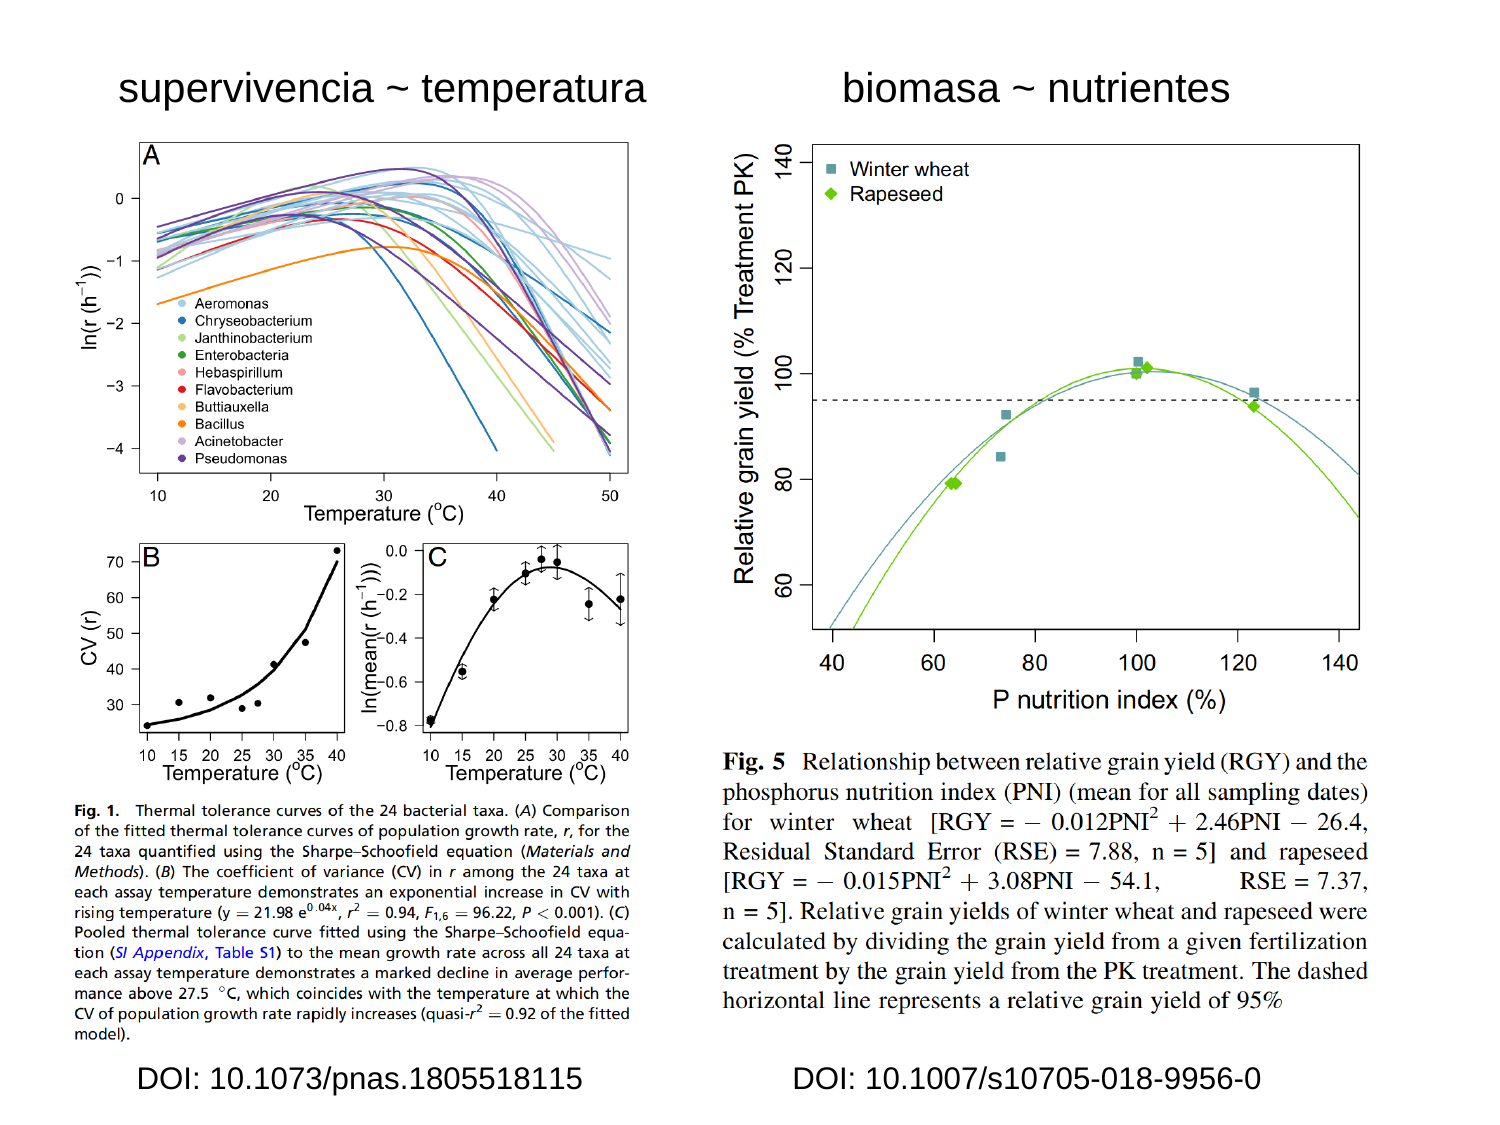

supervivencia ~ temperatura biomasa ~ nutrientes
DOI: 10.1073/pnas.1805518115 DOI: 10.1007/s10705-018-9956-0